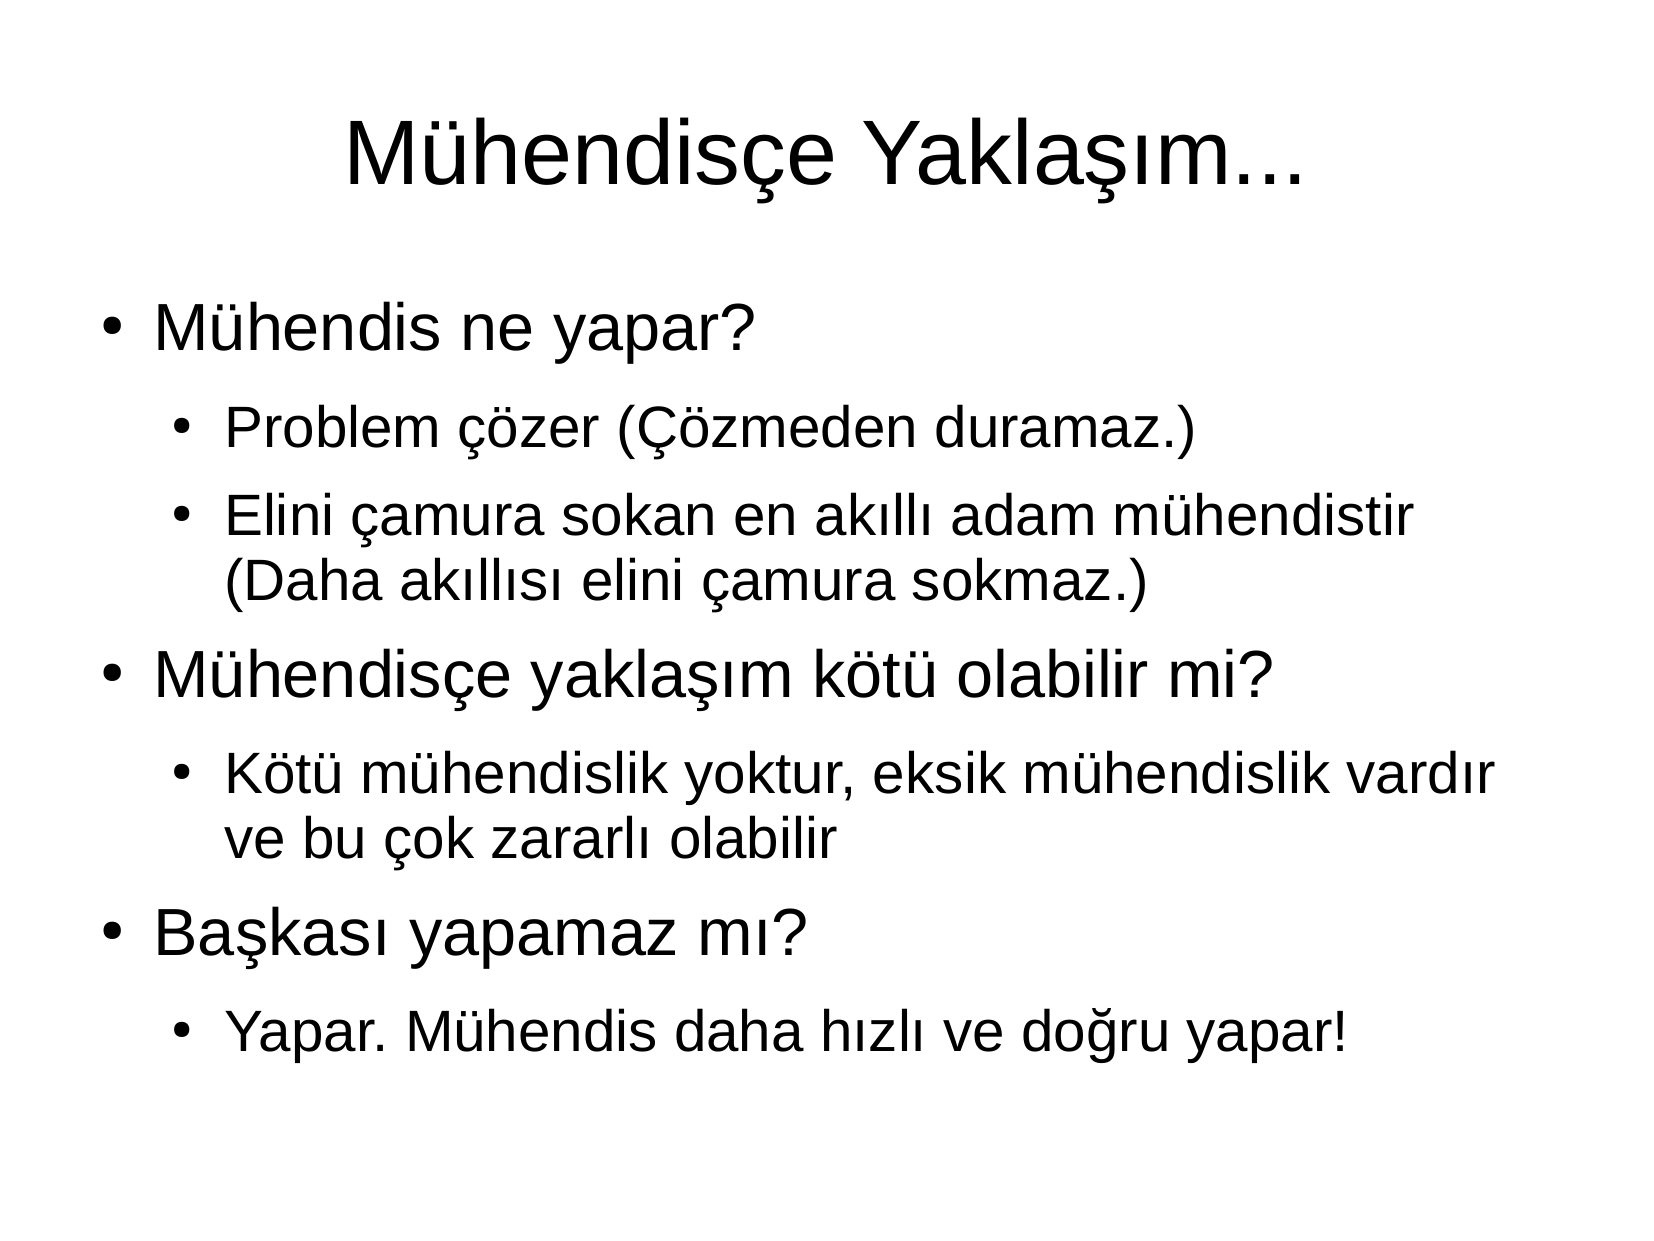

# Mühendisçe Yaklaşım...
Mühendis ne yapar?
Problem çözer (Çözmeden duramaz.)
Elini çamura sokan en akıllı adam mühendistir (Daha akıllısı elini çamura sokmaz.)
Mühendisçe yaklaşım kötü olabilir mi?
Kötü mühendislik yoktur, eksik mühendislik vardır ve bu çok zararlı olabilir
Başkası yapamaz mı?
Yapar. Mühendis daha hızlı ve doğru yapar!